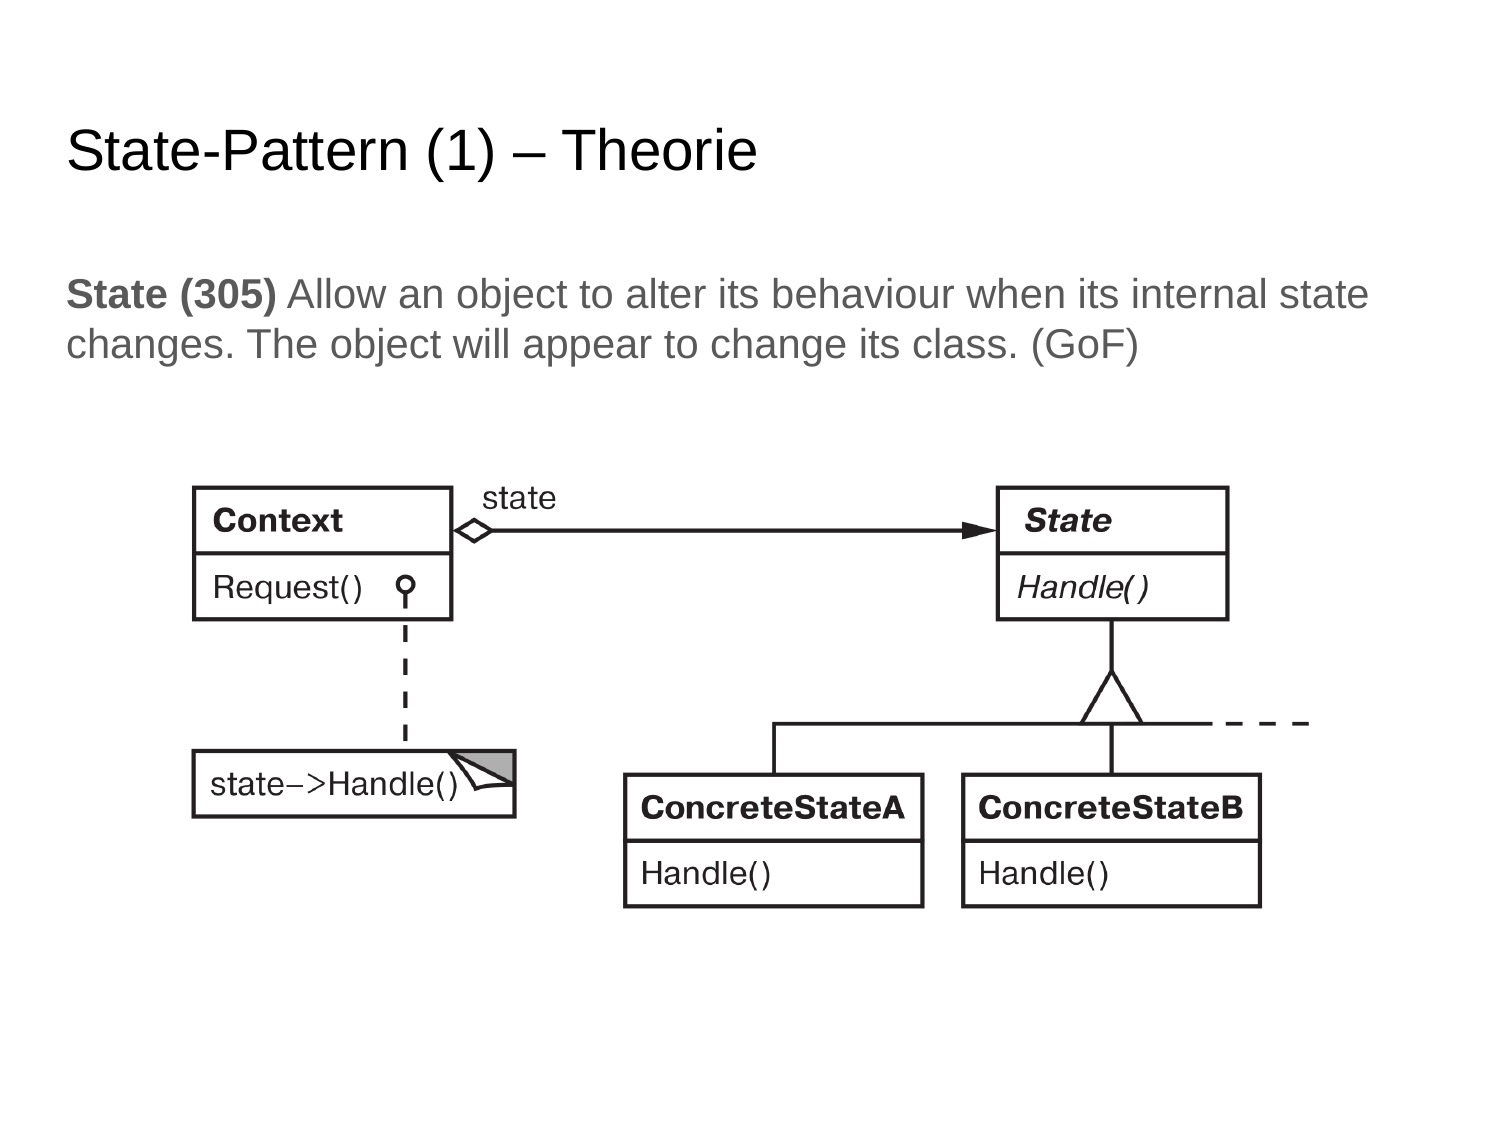

# State-Pattern (1) ‒ Theorie
State (305) Allow an object to alter its behaviour when its internal state changes. The object will appear to change its class. (GoF)